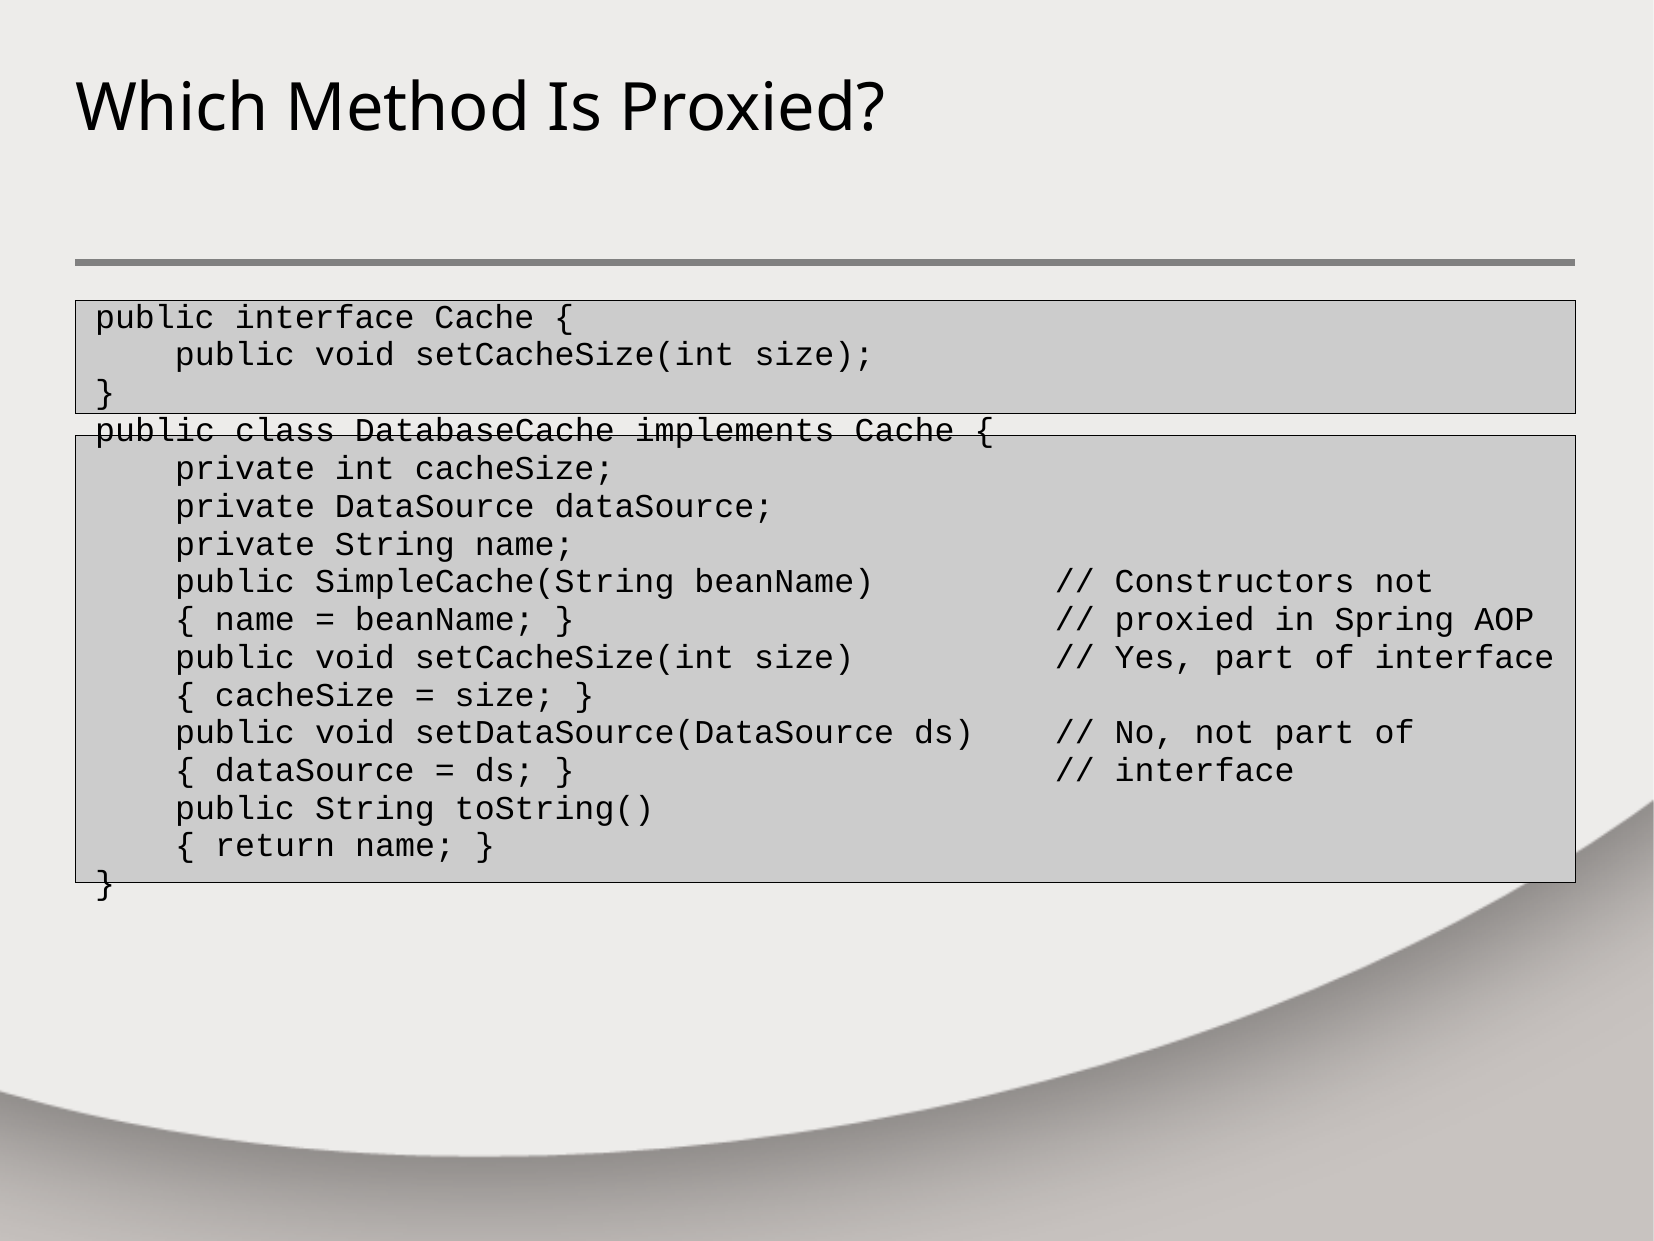

# Which Method Is Proxied?
public interface Cache {
 public void setCacheSize(int size);
}
public class DatabaseCache implements Cache {
 private int cacheSize;
 private DataSource dataSource;
 private String name;
 public SimpleCache(String beanName)			// Constructors not
 { name = beanName; }							// proxied in Spring AOP
 public void setCacheSize(int size)			// Yes, part of interface
 { cacheSize = size; }
 public void setDataSource(DataSource ds)		// No, not part of
 { dataSource = ds; }							// interface
 public String toString()
 { return name; }
}